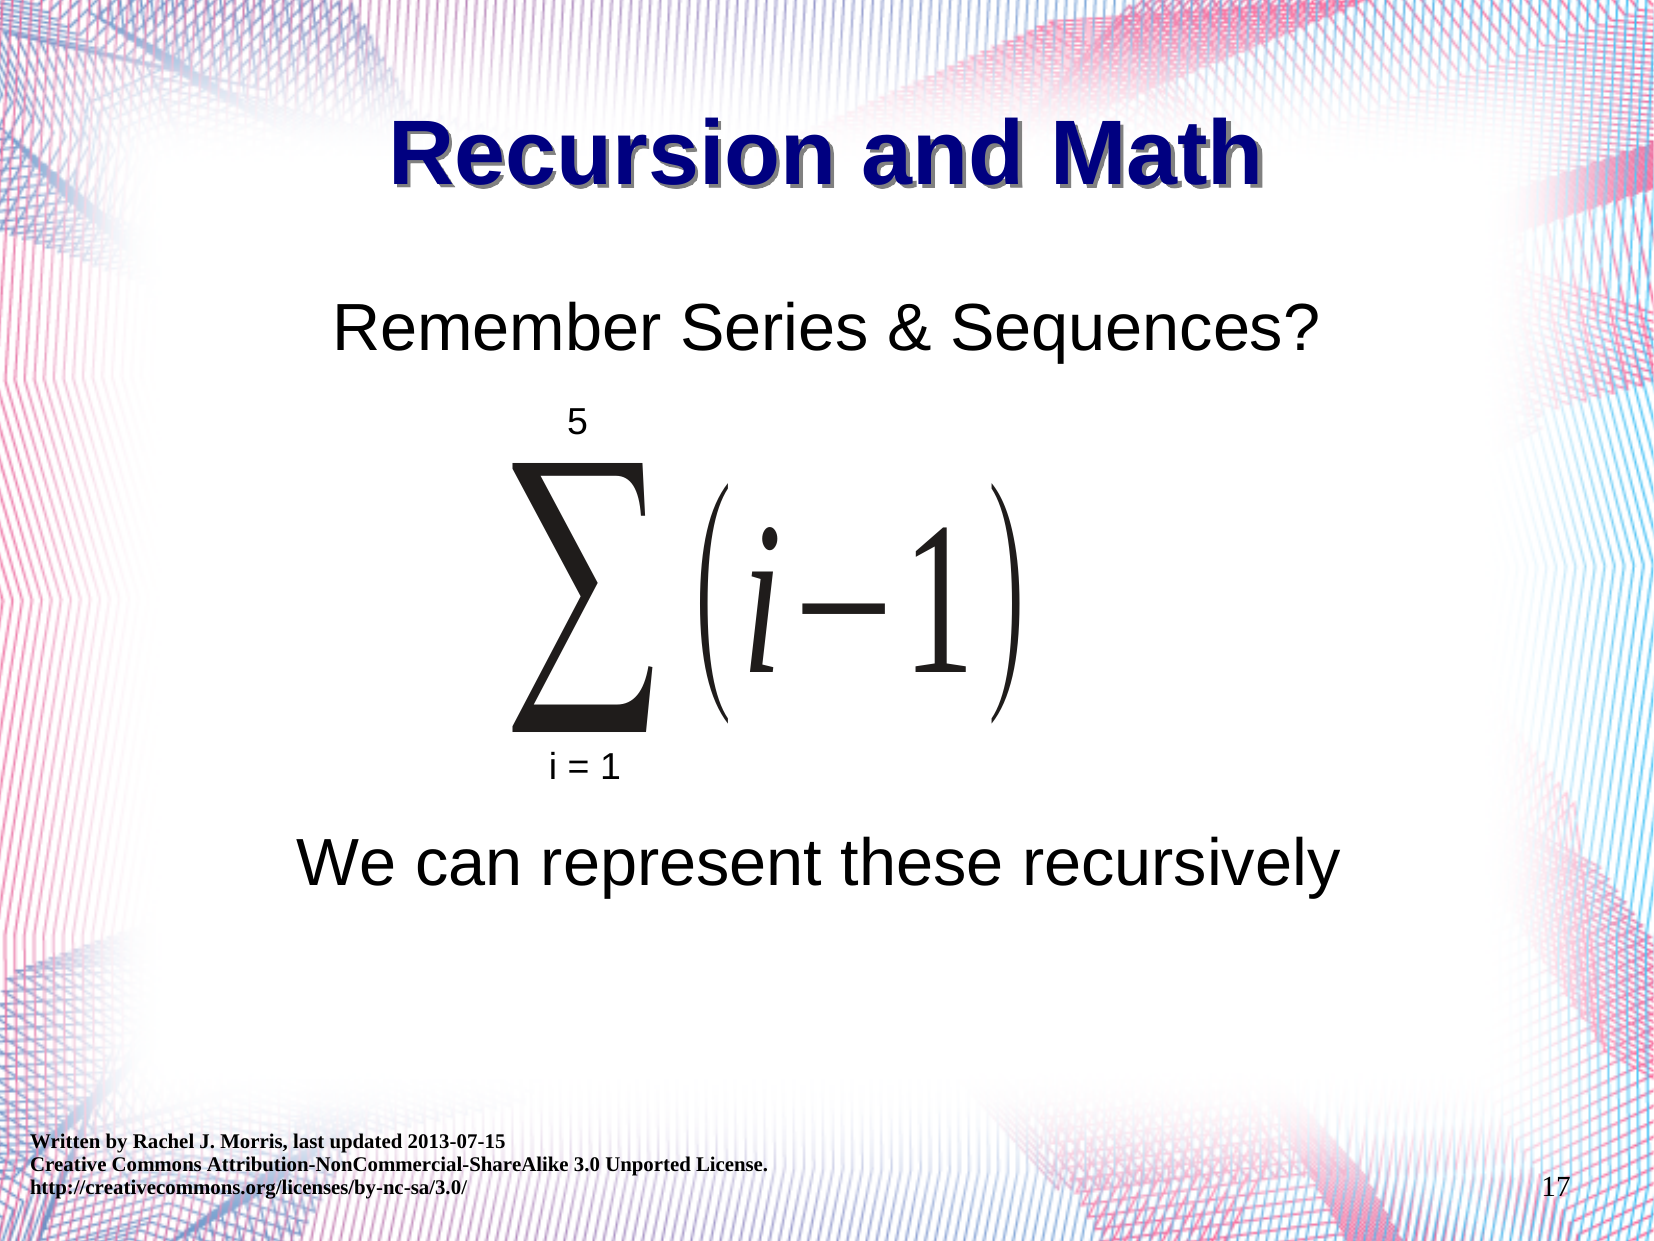

# Recursion and Math
Remember Series & Sequences?
5
i = 1
We can represent these recursively
17